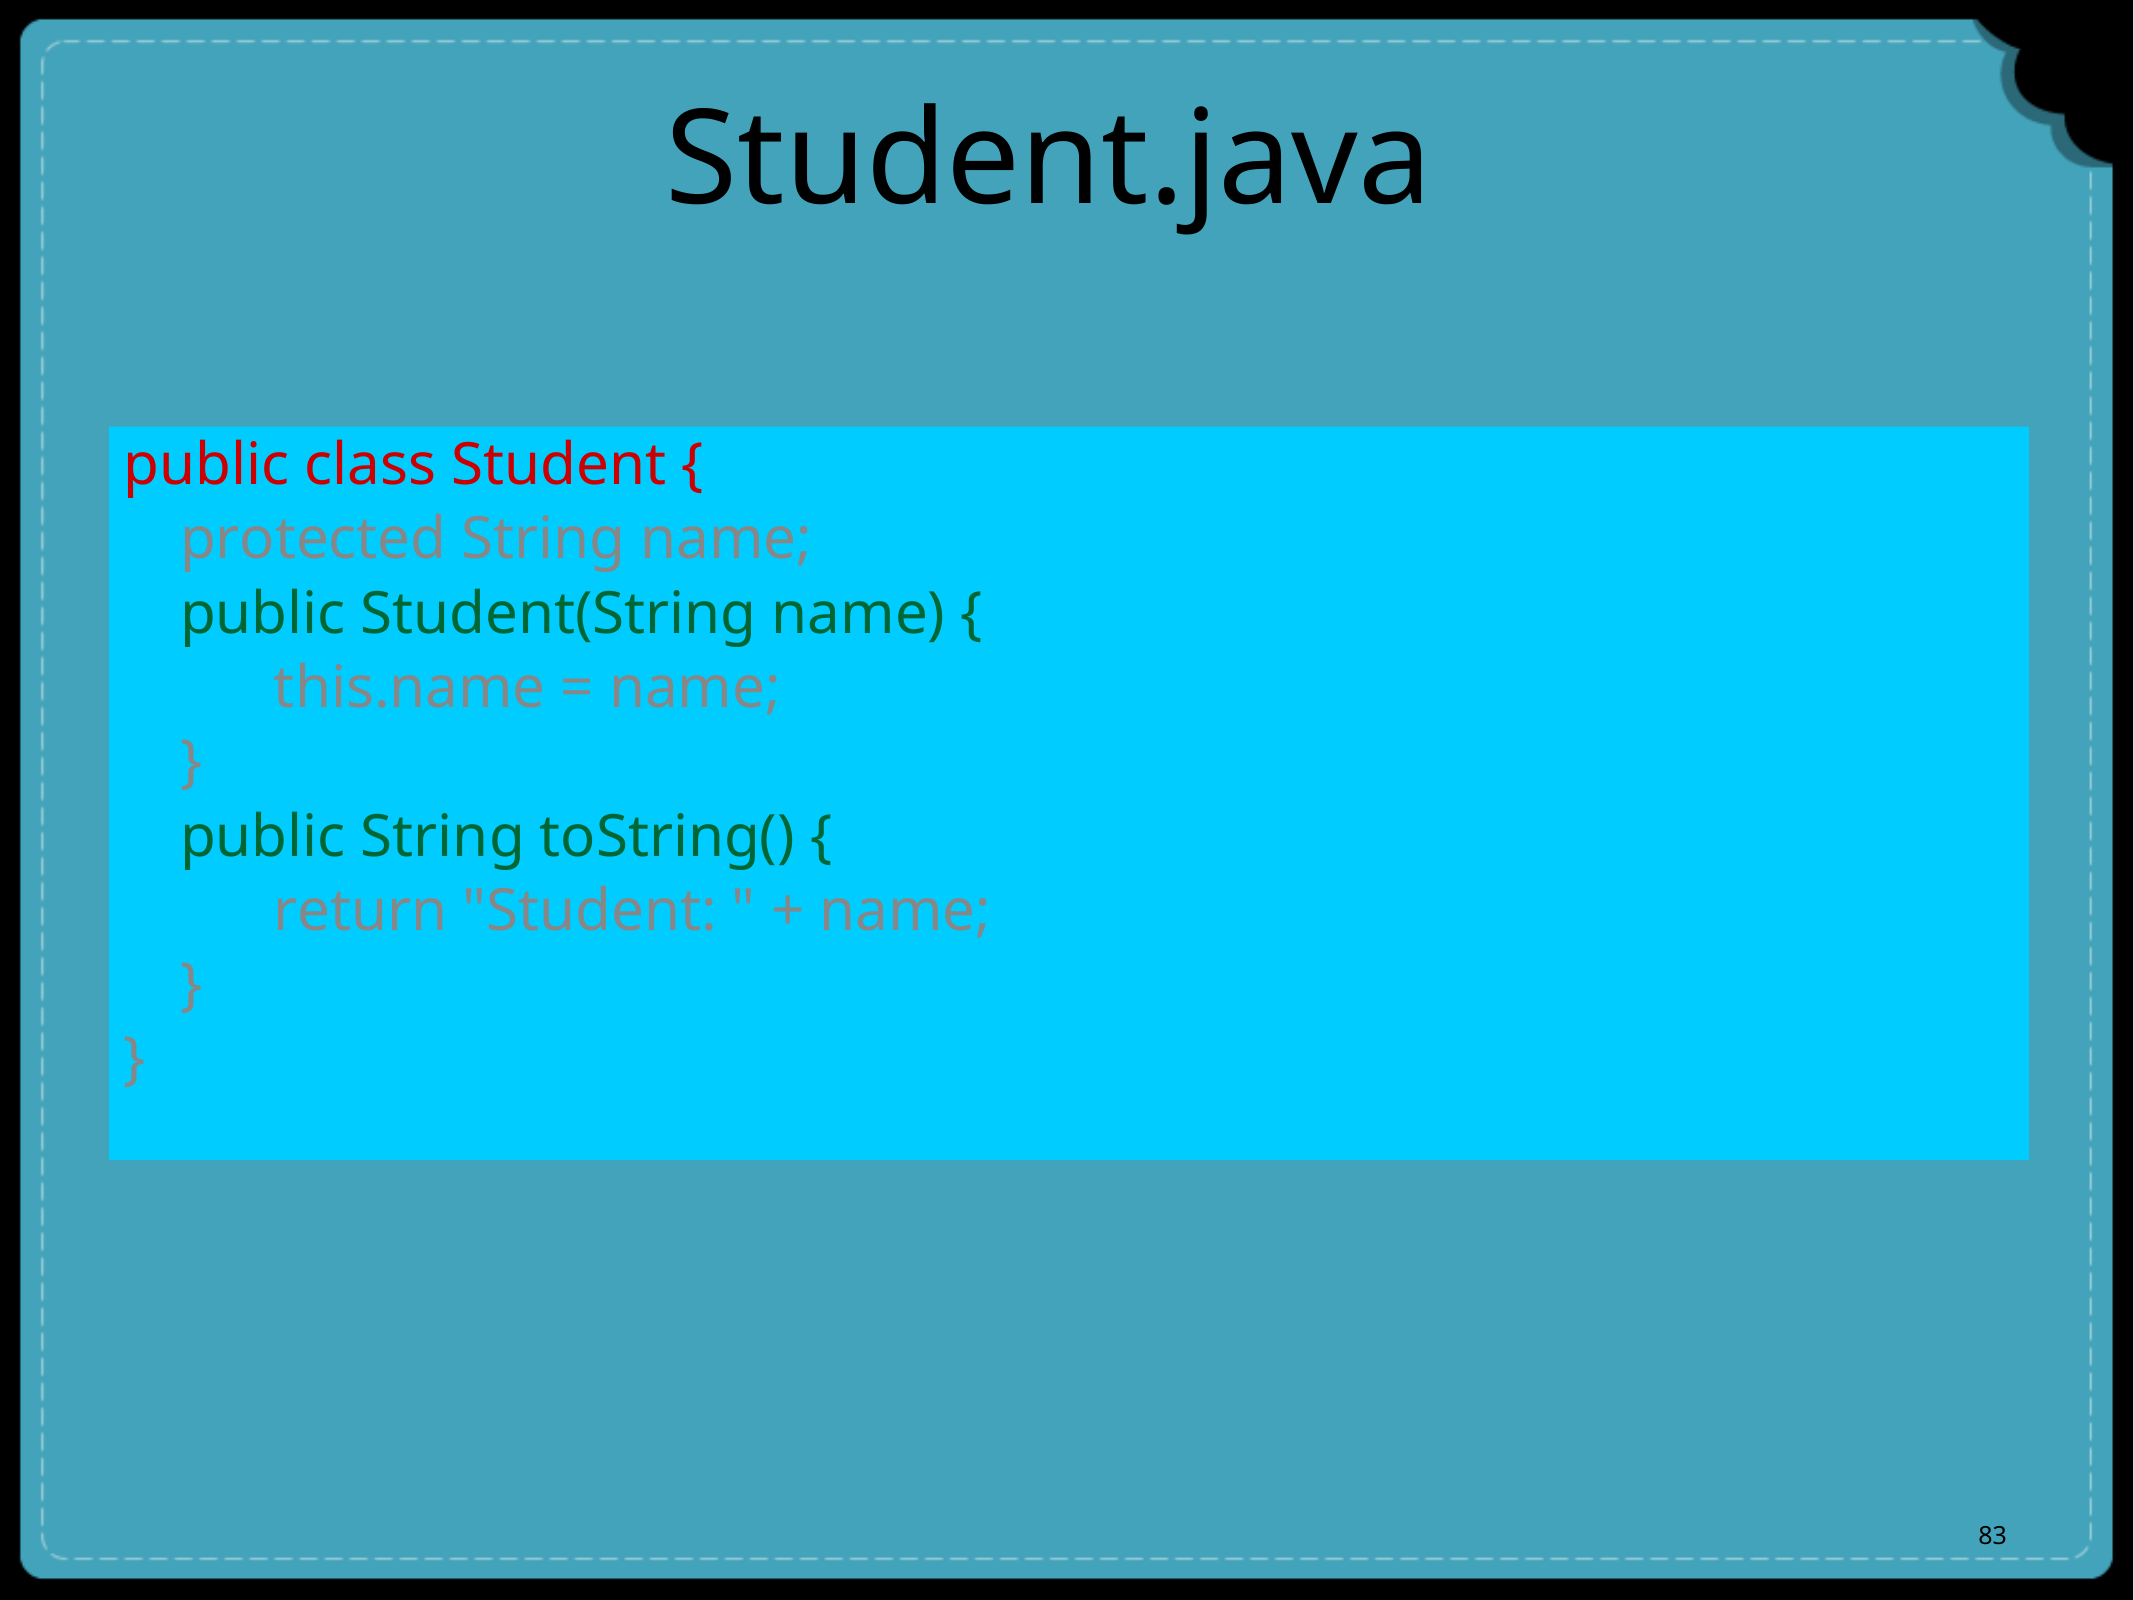

# Student.java
public class Student {
	protected String name;
	public Student(String name) {
		this.name = name;
	}
	public String toString() {
		return "Student: " + name;
	}
}
83